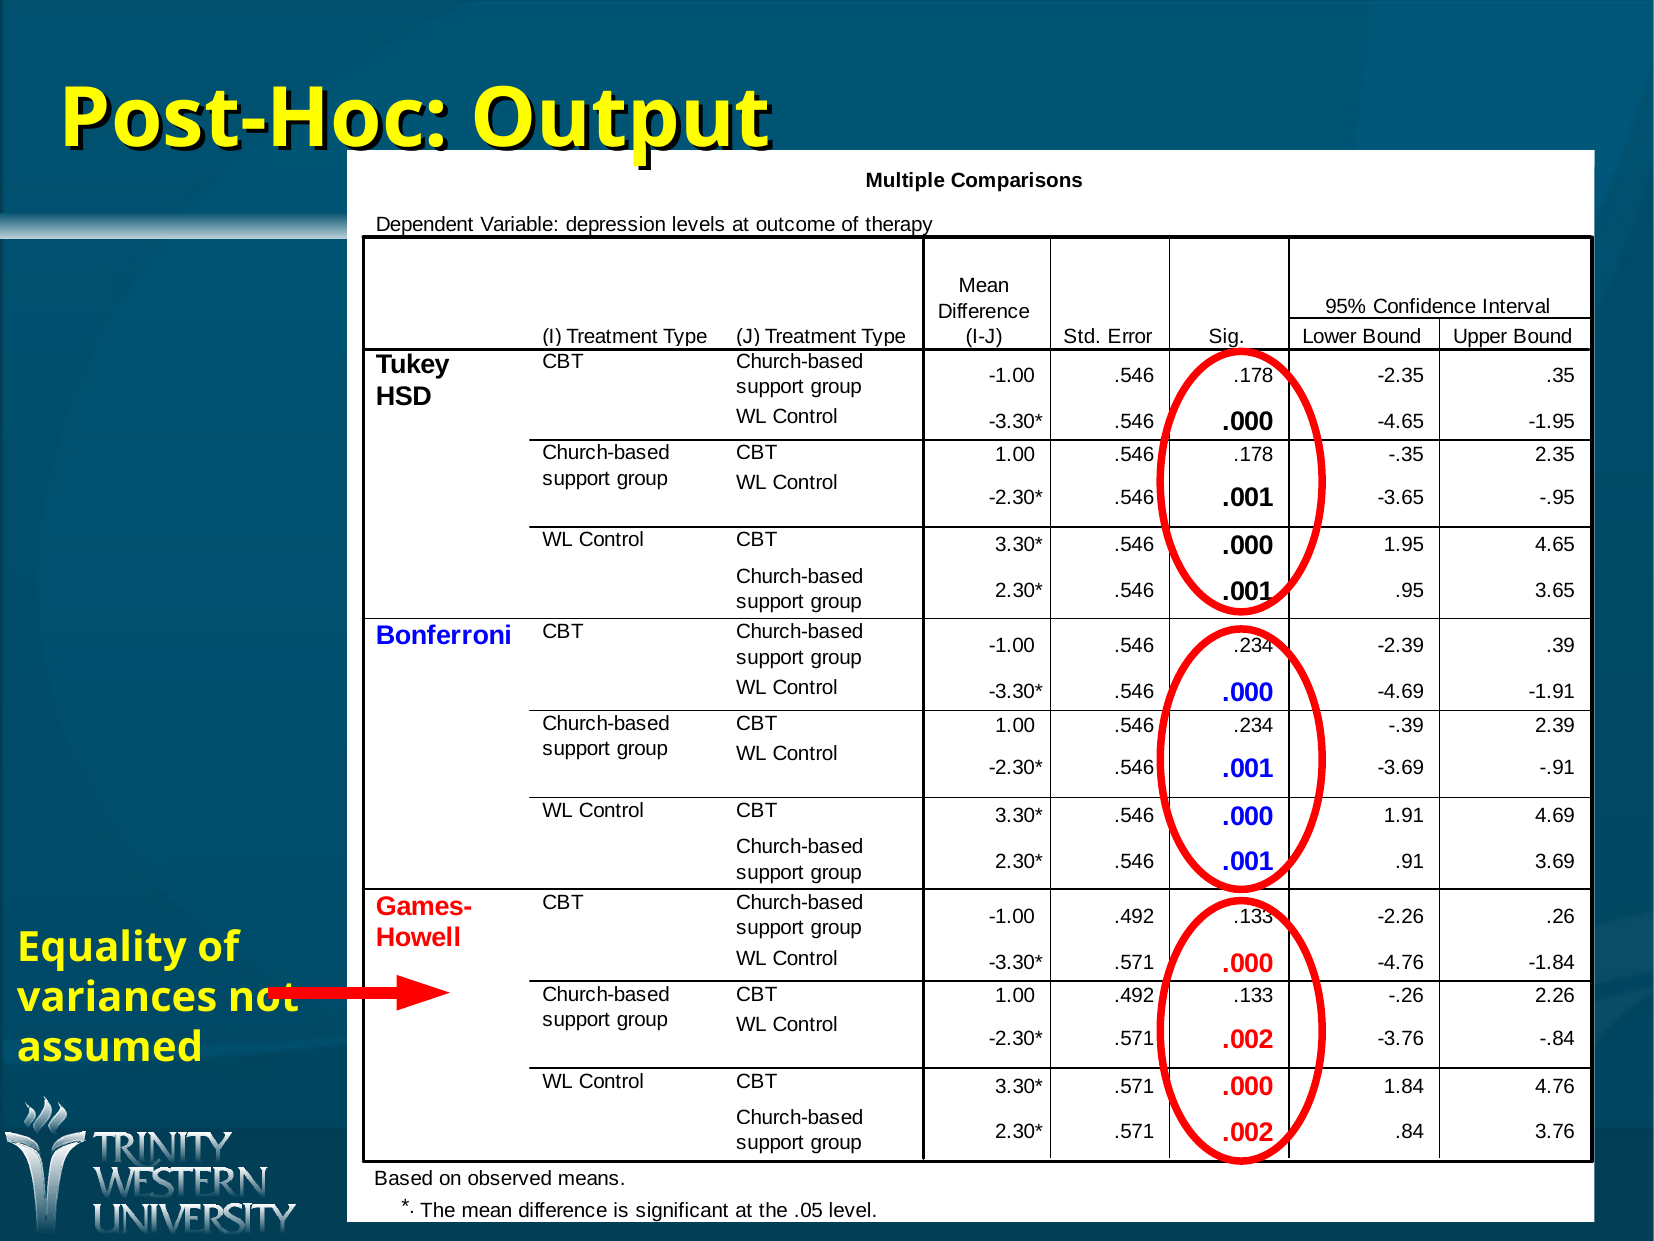

# Post-Hoc: Output
Equality of variances not assumed